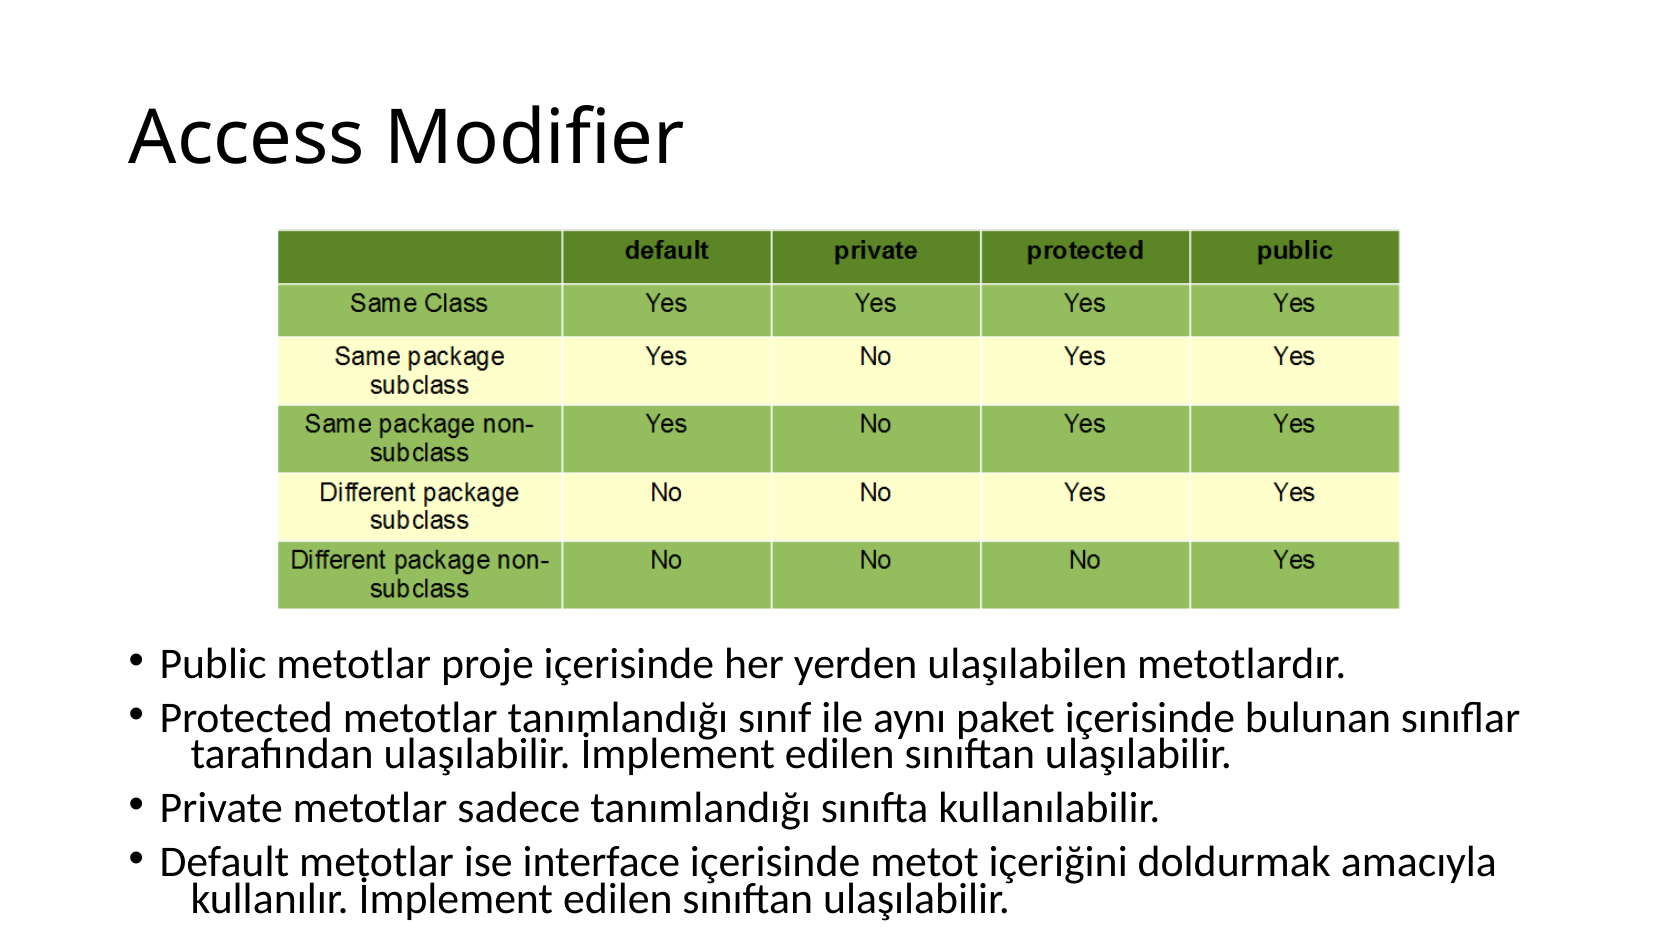

# Access Modifier
Public metotlar proje içerisinde her yerden ulaşılabilen metotlardır.
Protected metotlar tanımlandığı sınıf ile aynı paket içerisinde bulunan sınıflar tarafından ulaşılabilir. İmplement edilen sınıftan ulaşılabilir.
Private metotlar sadece tanımlandığı sınıfta kullanılabilir.
Default metotlar ise interface içerisinde metot içeriğini doldurmak amacıyla kullanılır. İmplement edilen sınıftan ulaşılabilir.